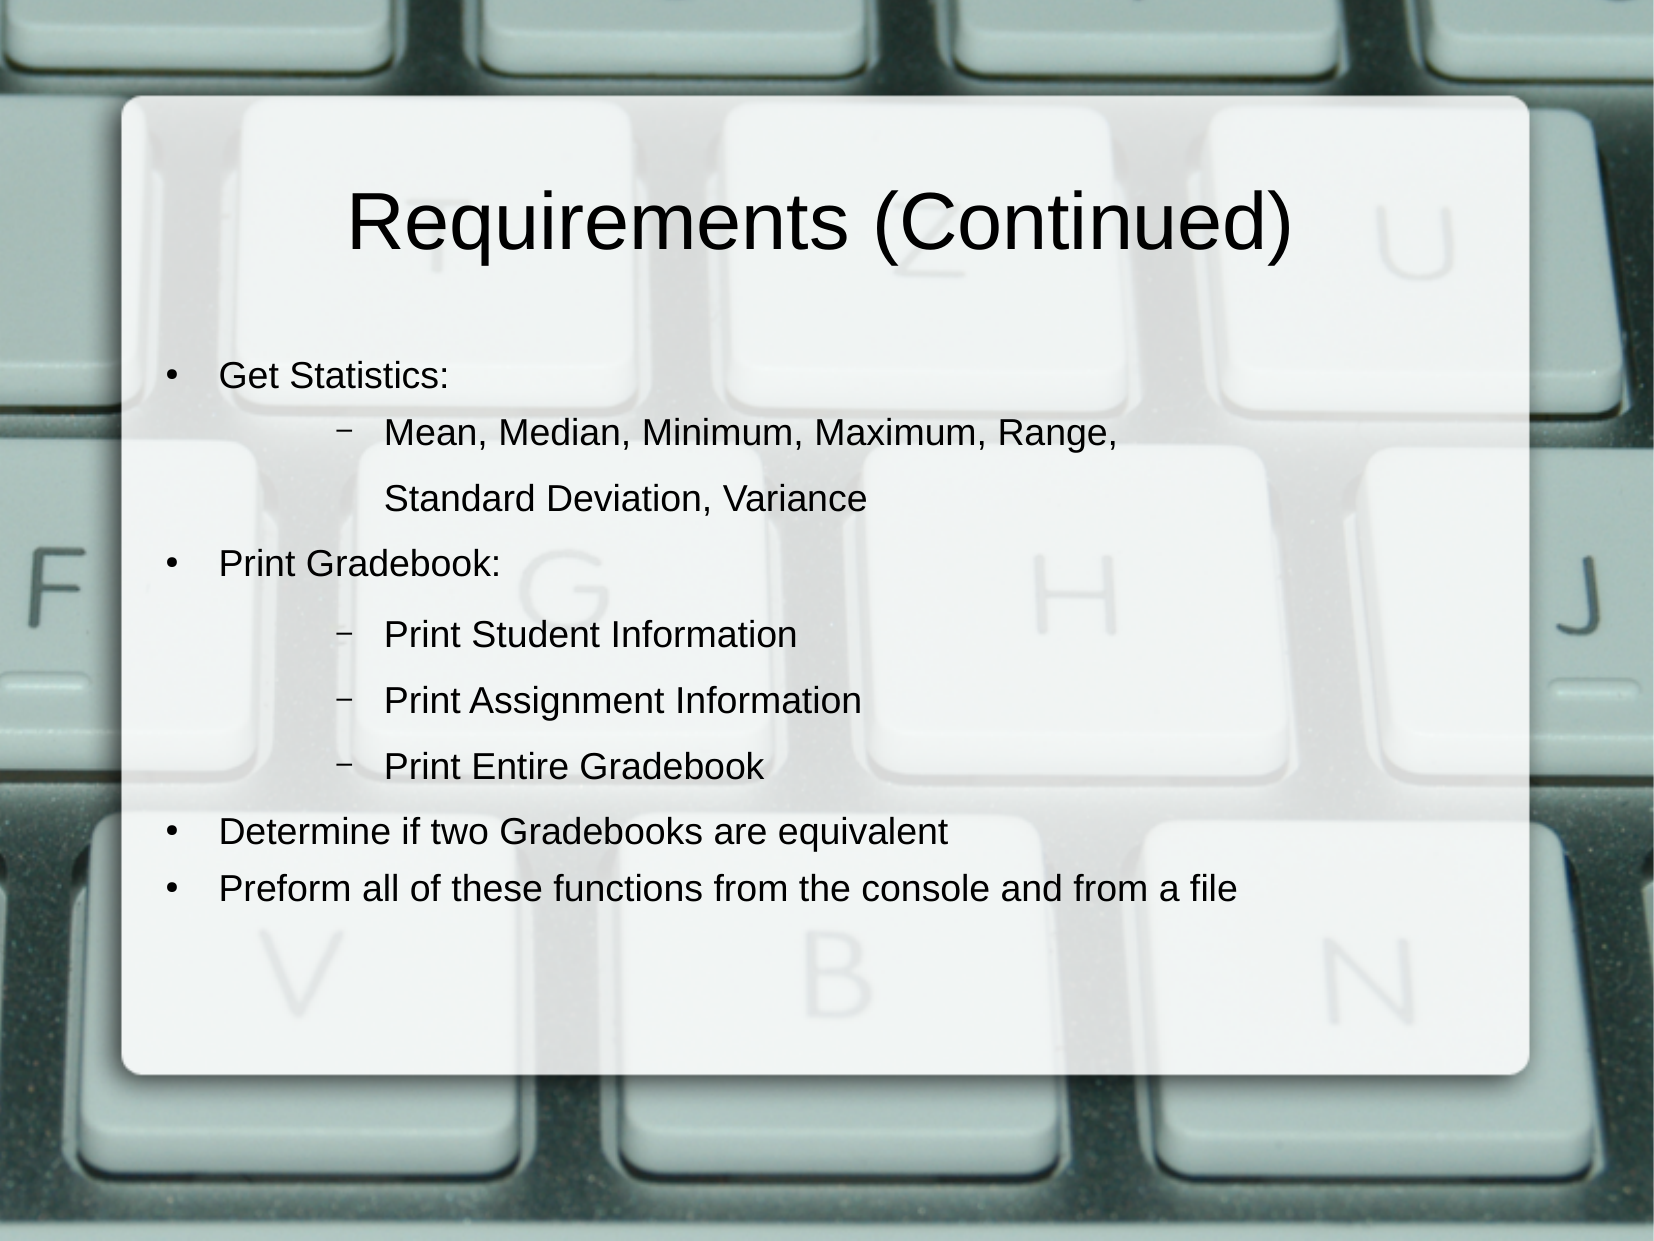

# Requirements (Continued)
Get Statistics:
Mean, Median, Minimum, Maximum, Range,
Standard Deviation, Variance
Print Gradebook:
Print Student Information
Print Assignment Information
Print Entire Gradebook
Determine if two Gradebooks are equivalent
Preform all of these functions from the console and from a file